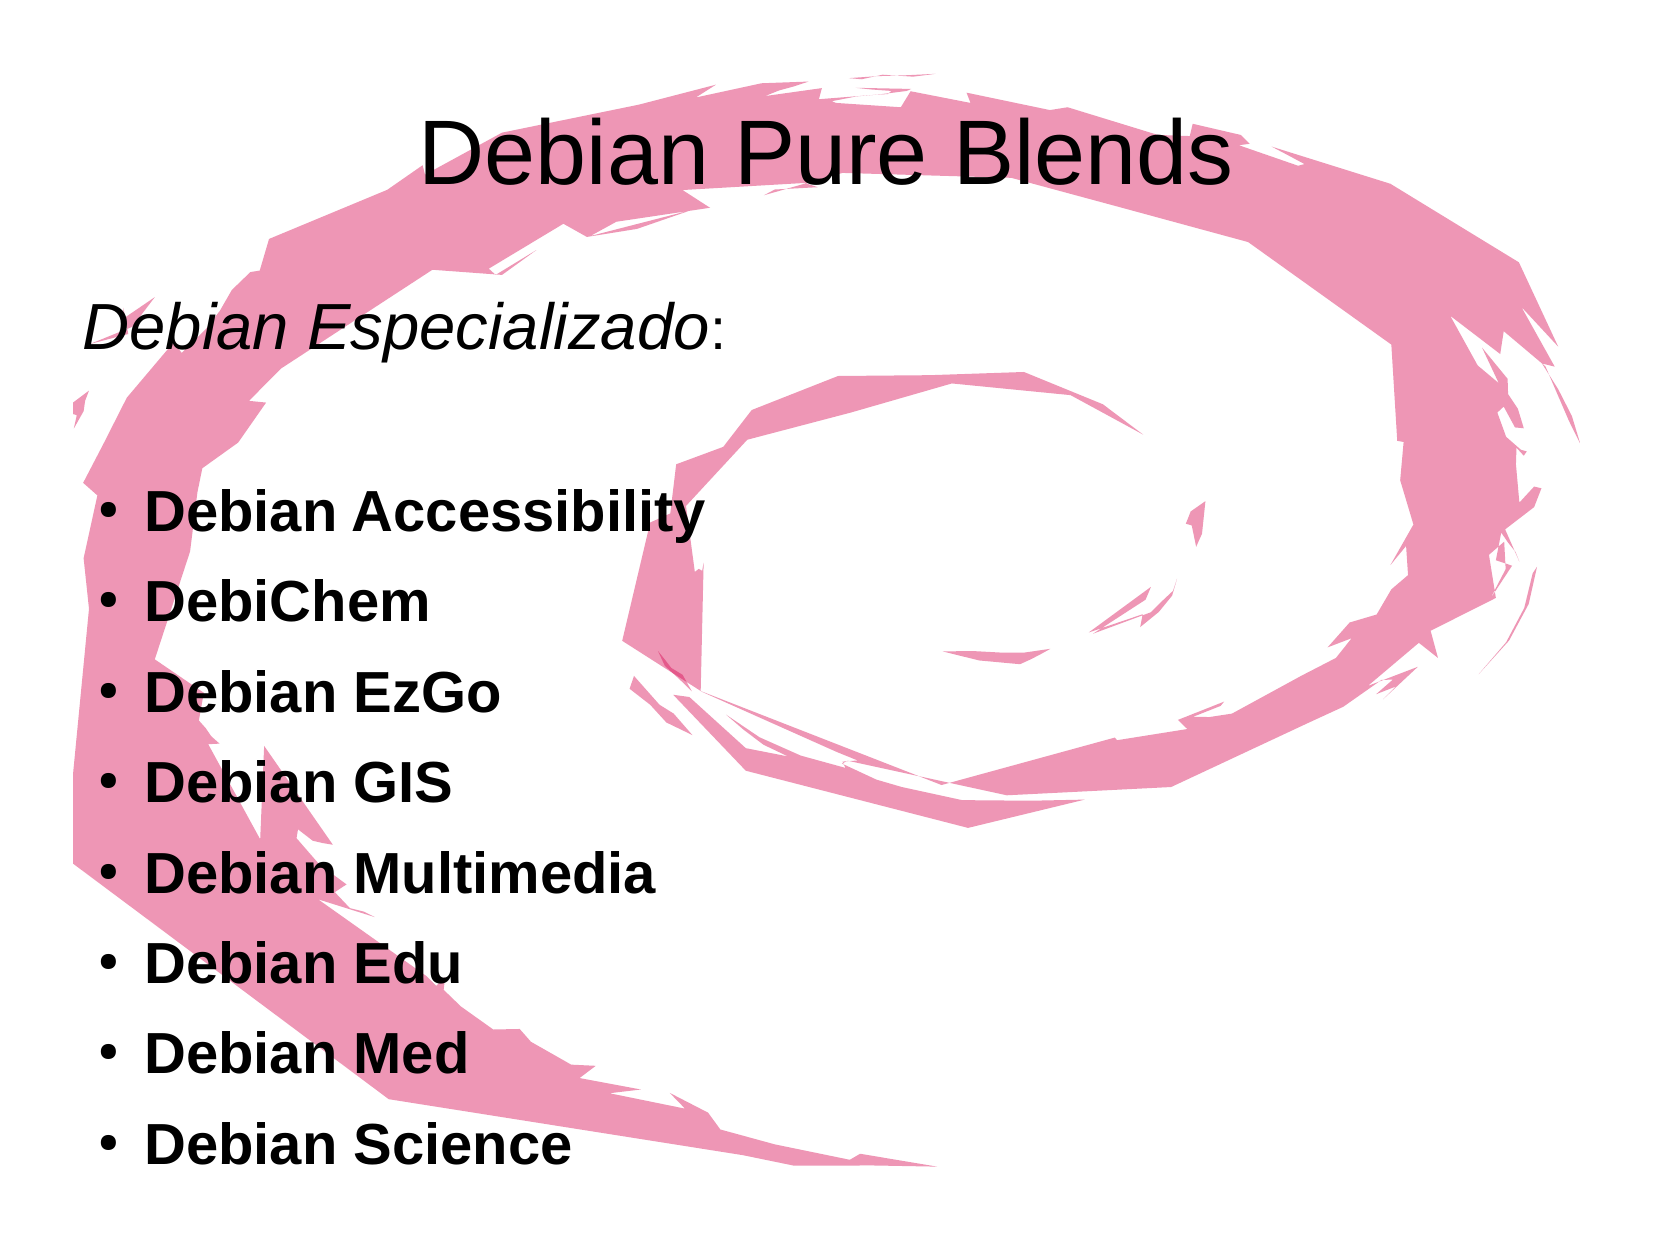

# Debian Pure Blends
Debian Especializado:
Debian Accessibility
DebiChem
Debian EzGo
Debian GIS
Debian Multimedia
Debian Edu
Debian Med
Debian Science